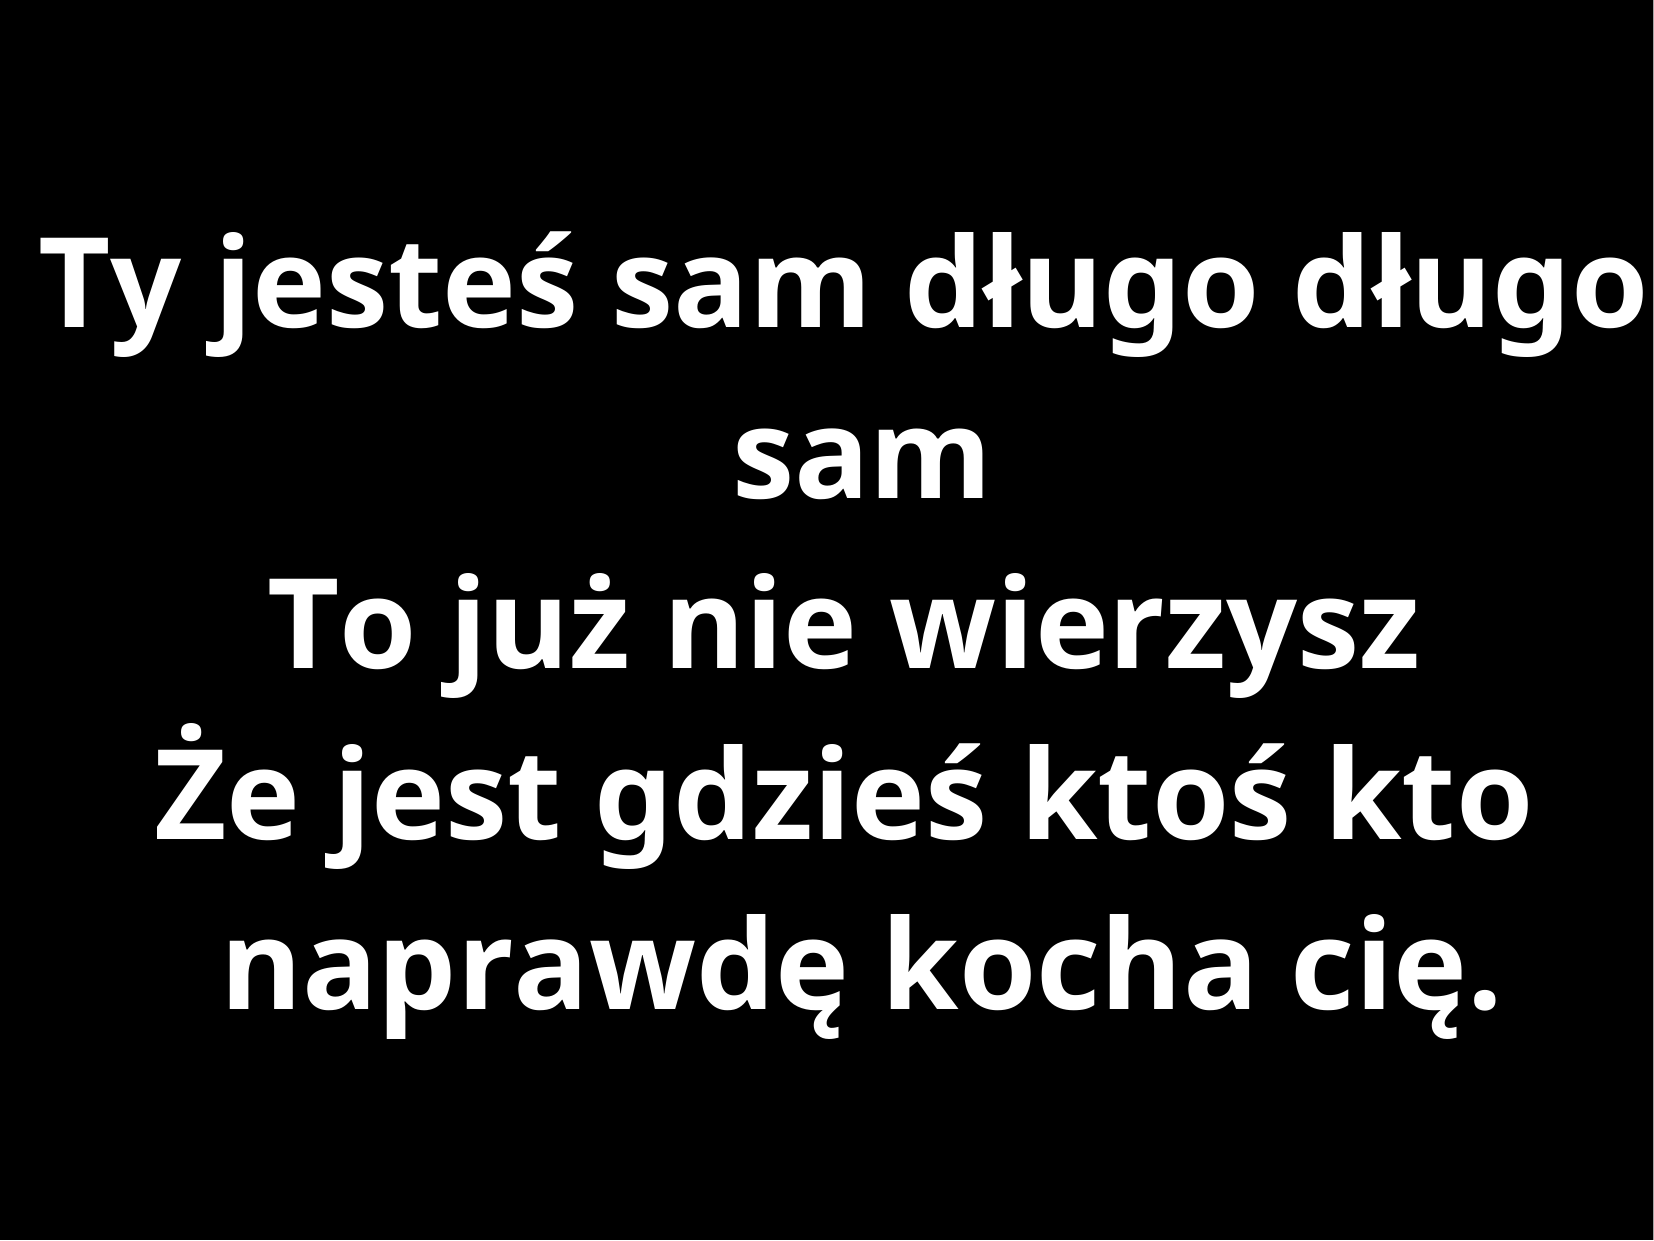

# Ty jesteś sam długo długo sam
To już nie wierzysz
Że jest gdzieś ktoś kto naprawdę kocha cię.